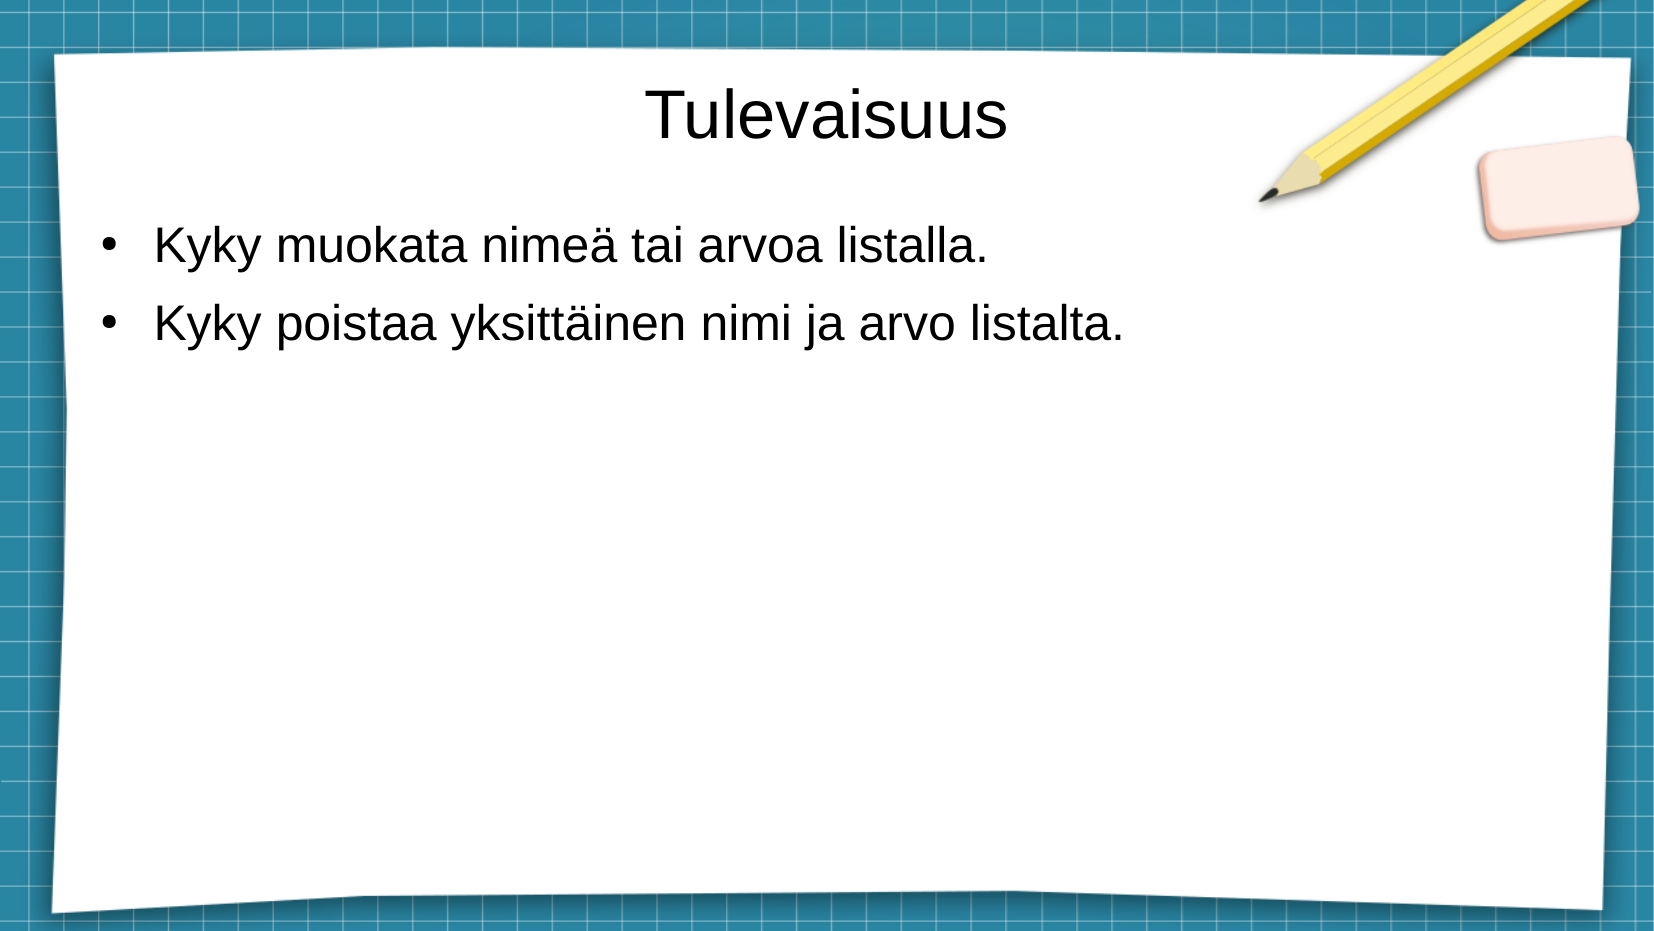

# Tulevaisuus
Kyky muokata nimeä tai arvoa listalla.
Kyky poistaa yksittäinen nimi ja arvo listalta.